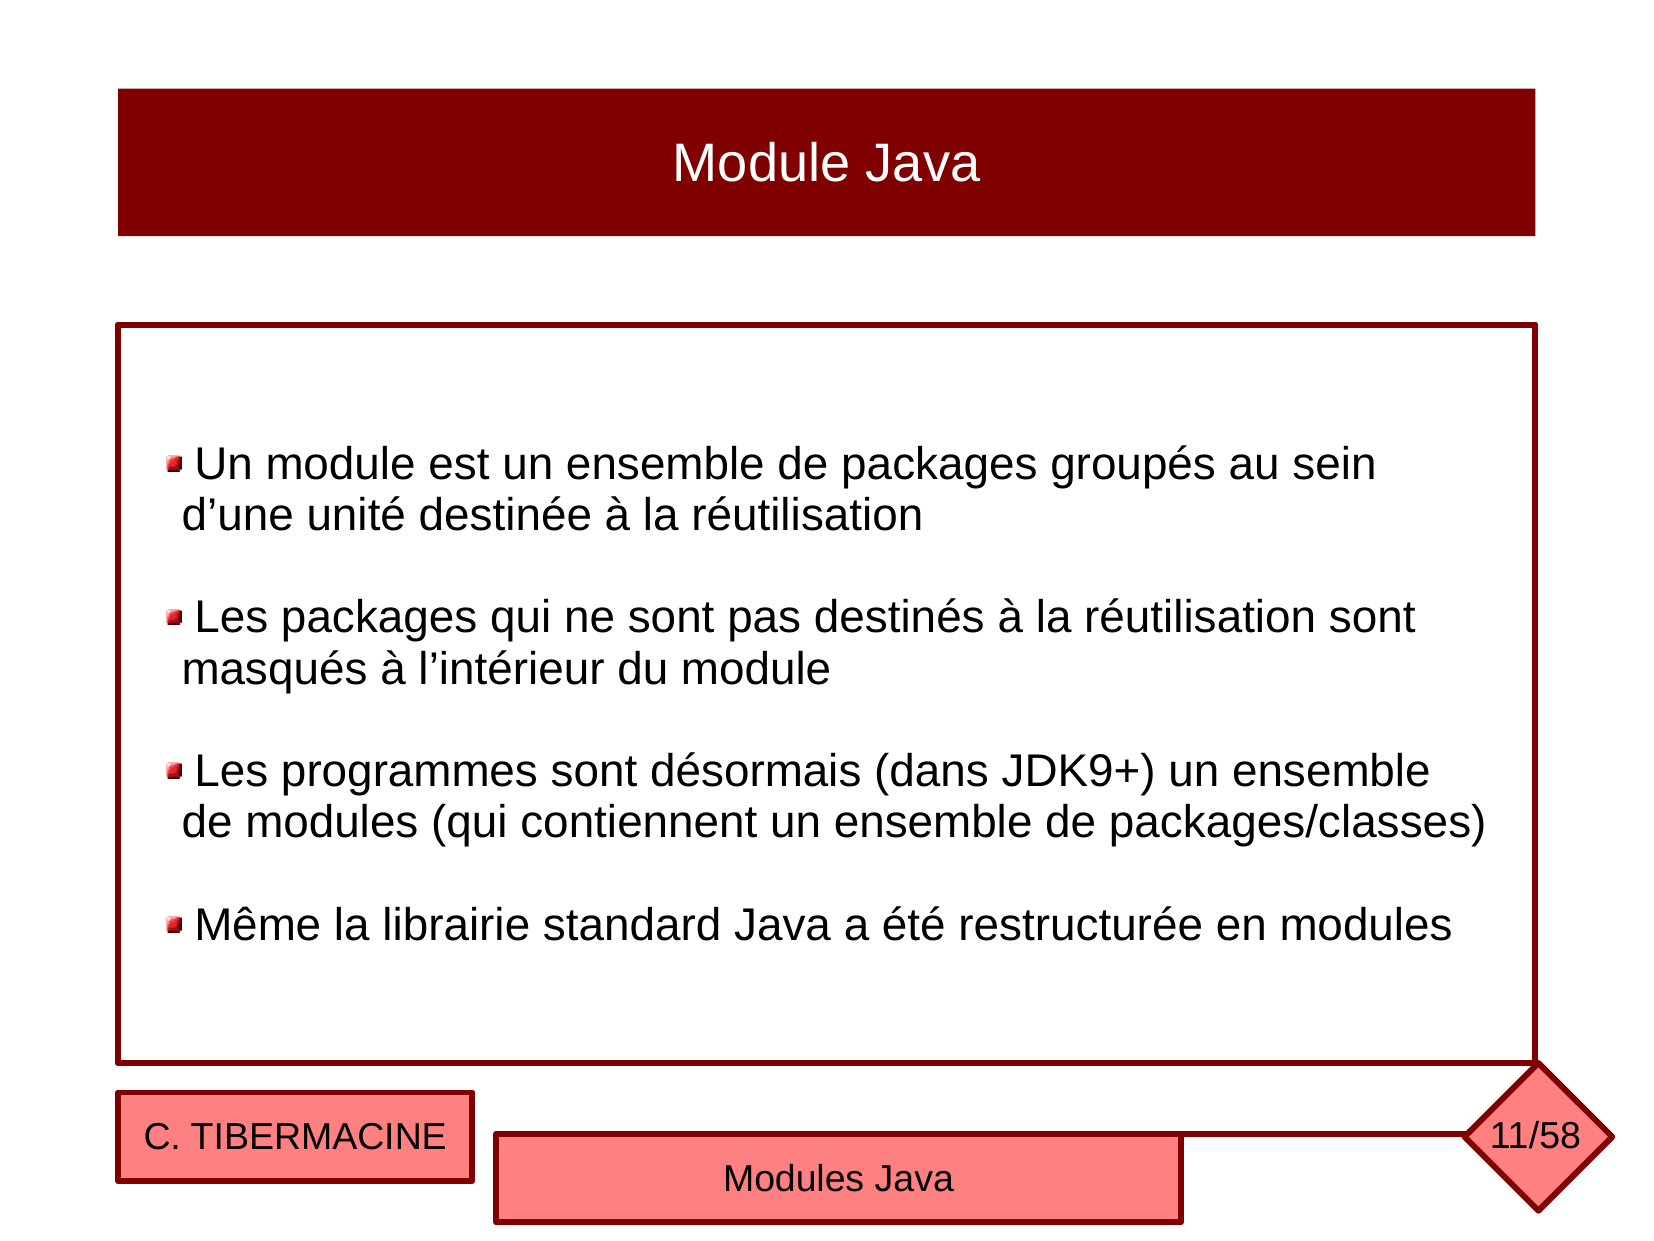

Module Java
...
 Un module est un ensemble de packages groupés au sein
d’une unité destinée à la réutilisation
 Les packages qui ne sont pas destinés à la réutilisation sont
masqués à l’intérieur du module
 Les programmes sont désormais (dans JDK9+) un ensemble
de modules (qui contiennent un ensemble de packages/classes)
 Même la librairie standard Java a été restructurée en modules
C. TIBERMACINE
Modules Java